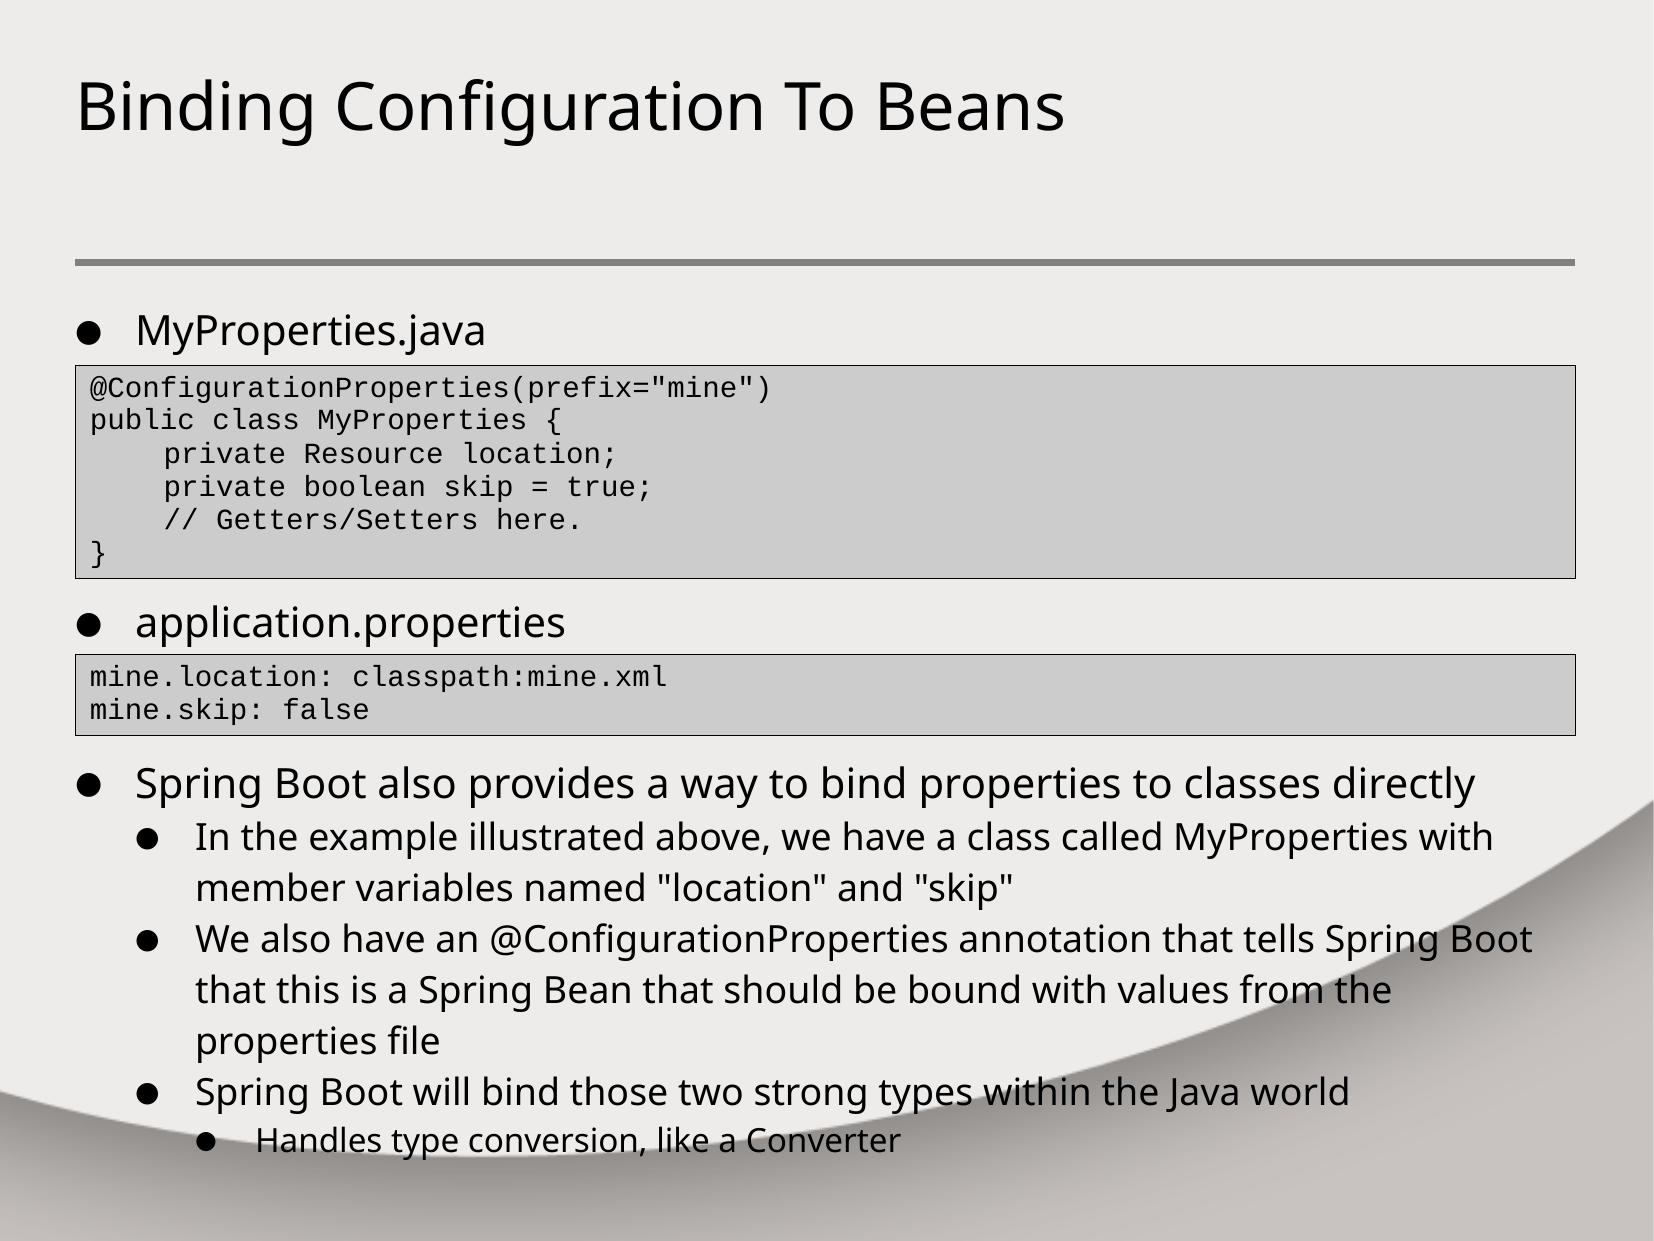

# Binding Configuration To Beans
MyProperties.java
application.properties
Spring Boot also provides a way to bind properties to classes directly
In the example illustrated above, we have a class called MyProperties with member variables named "location" and "skip"
We also have an @ConfigurationProperties annotation that tells Spring Boot that this is a Spring Bean that should be bound with values from the properties file
Spring Boot will bind those two strong types within the Java world
Handles type conversion, like a Converter
@ConfigurationProperties(prefix="mine")
public class MyProperties {
	private Resource location;
	private boolean skip = true;
	// Getters/Setters here.
}
mine.location: classpath:mine.xml
mine.skip: false